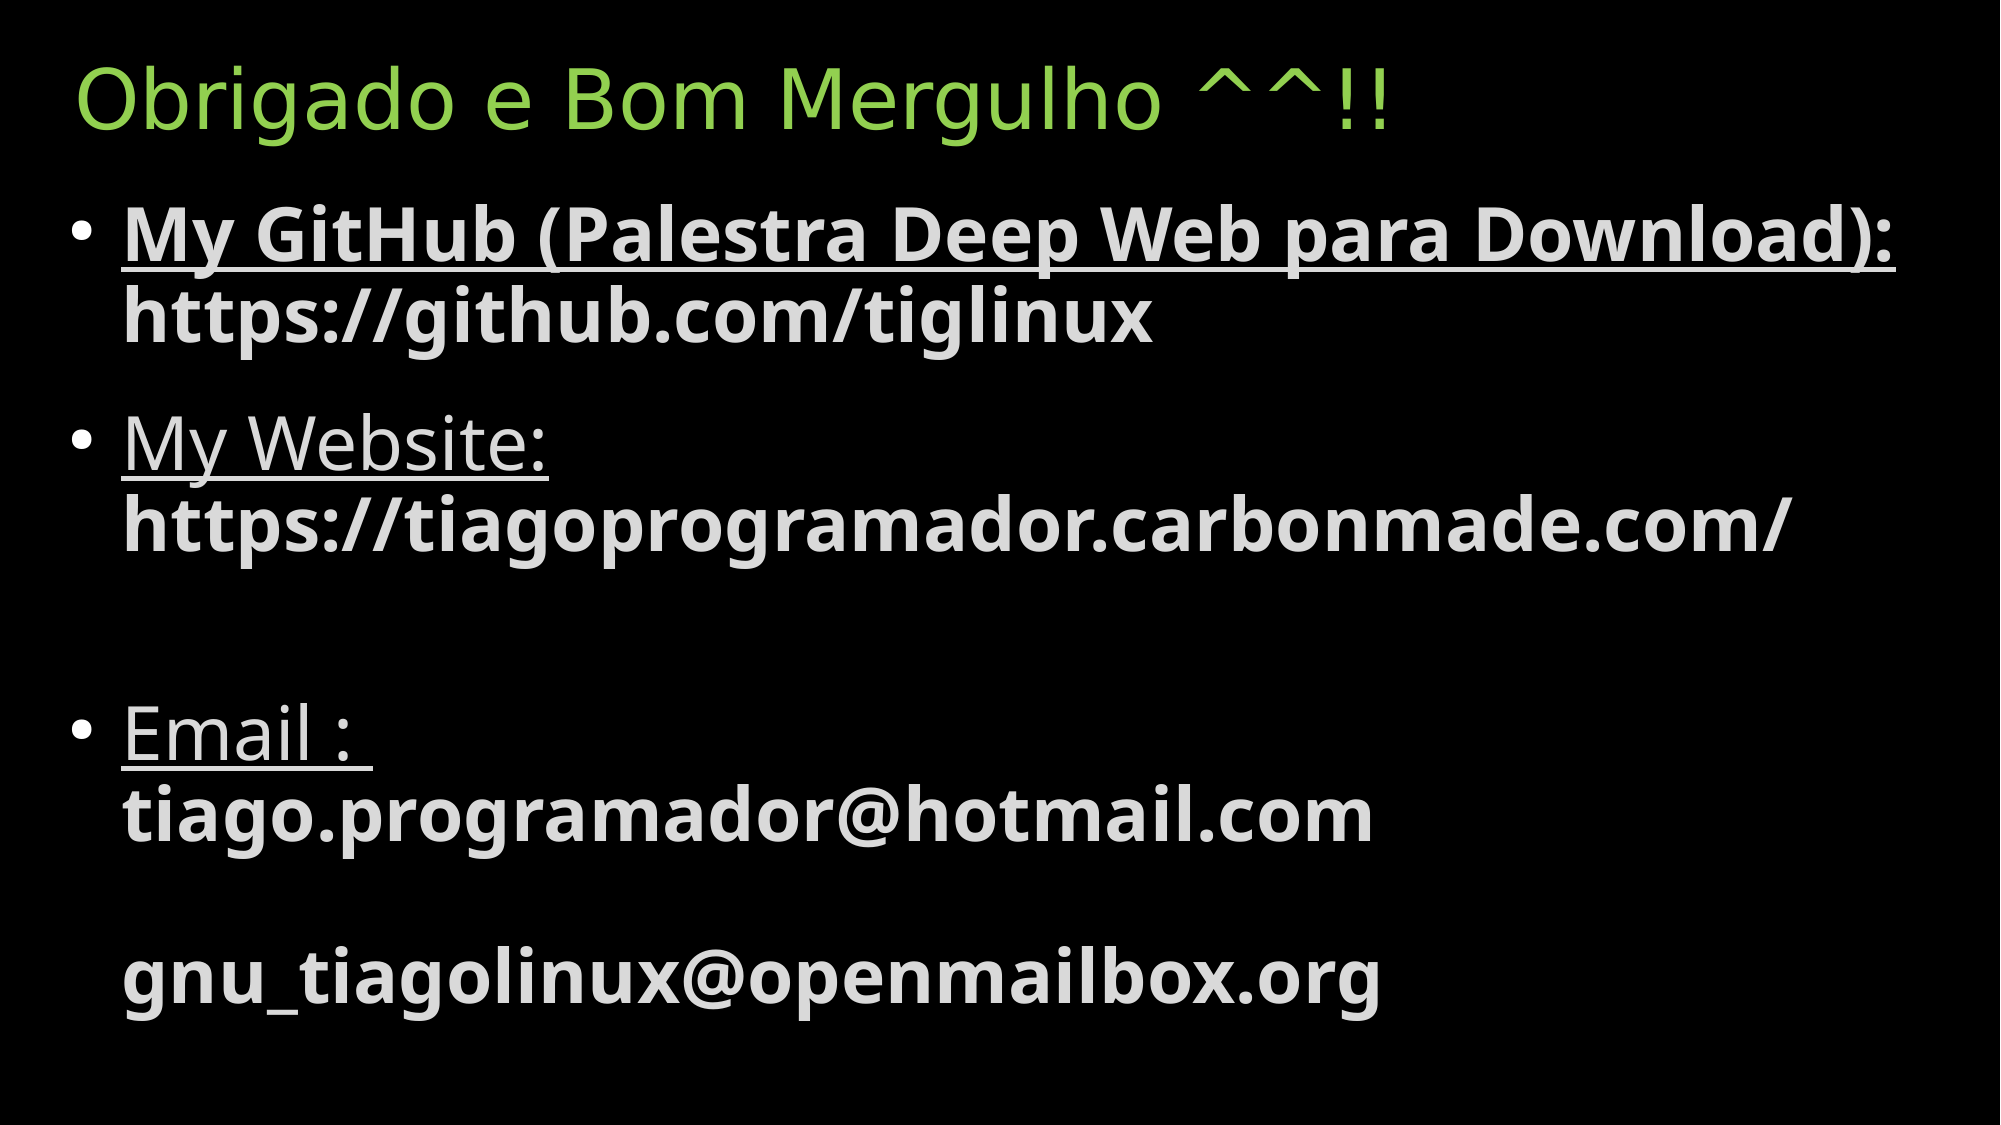

# Obrigado e Bom Mergulho ^^!!
My GitHub (Palestra Deep Web para Download):
https://github.com/tiglinux
My Website:
https://tiagoprogramador.carbonmade.com/
Email :
tiago.programador@hotmail.com
gnu_tiagolinux@openmailbox.org